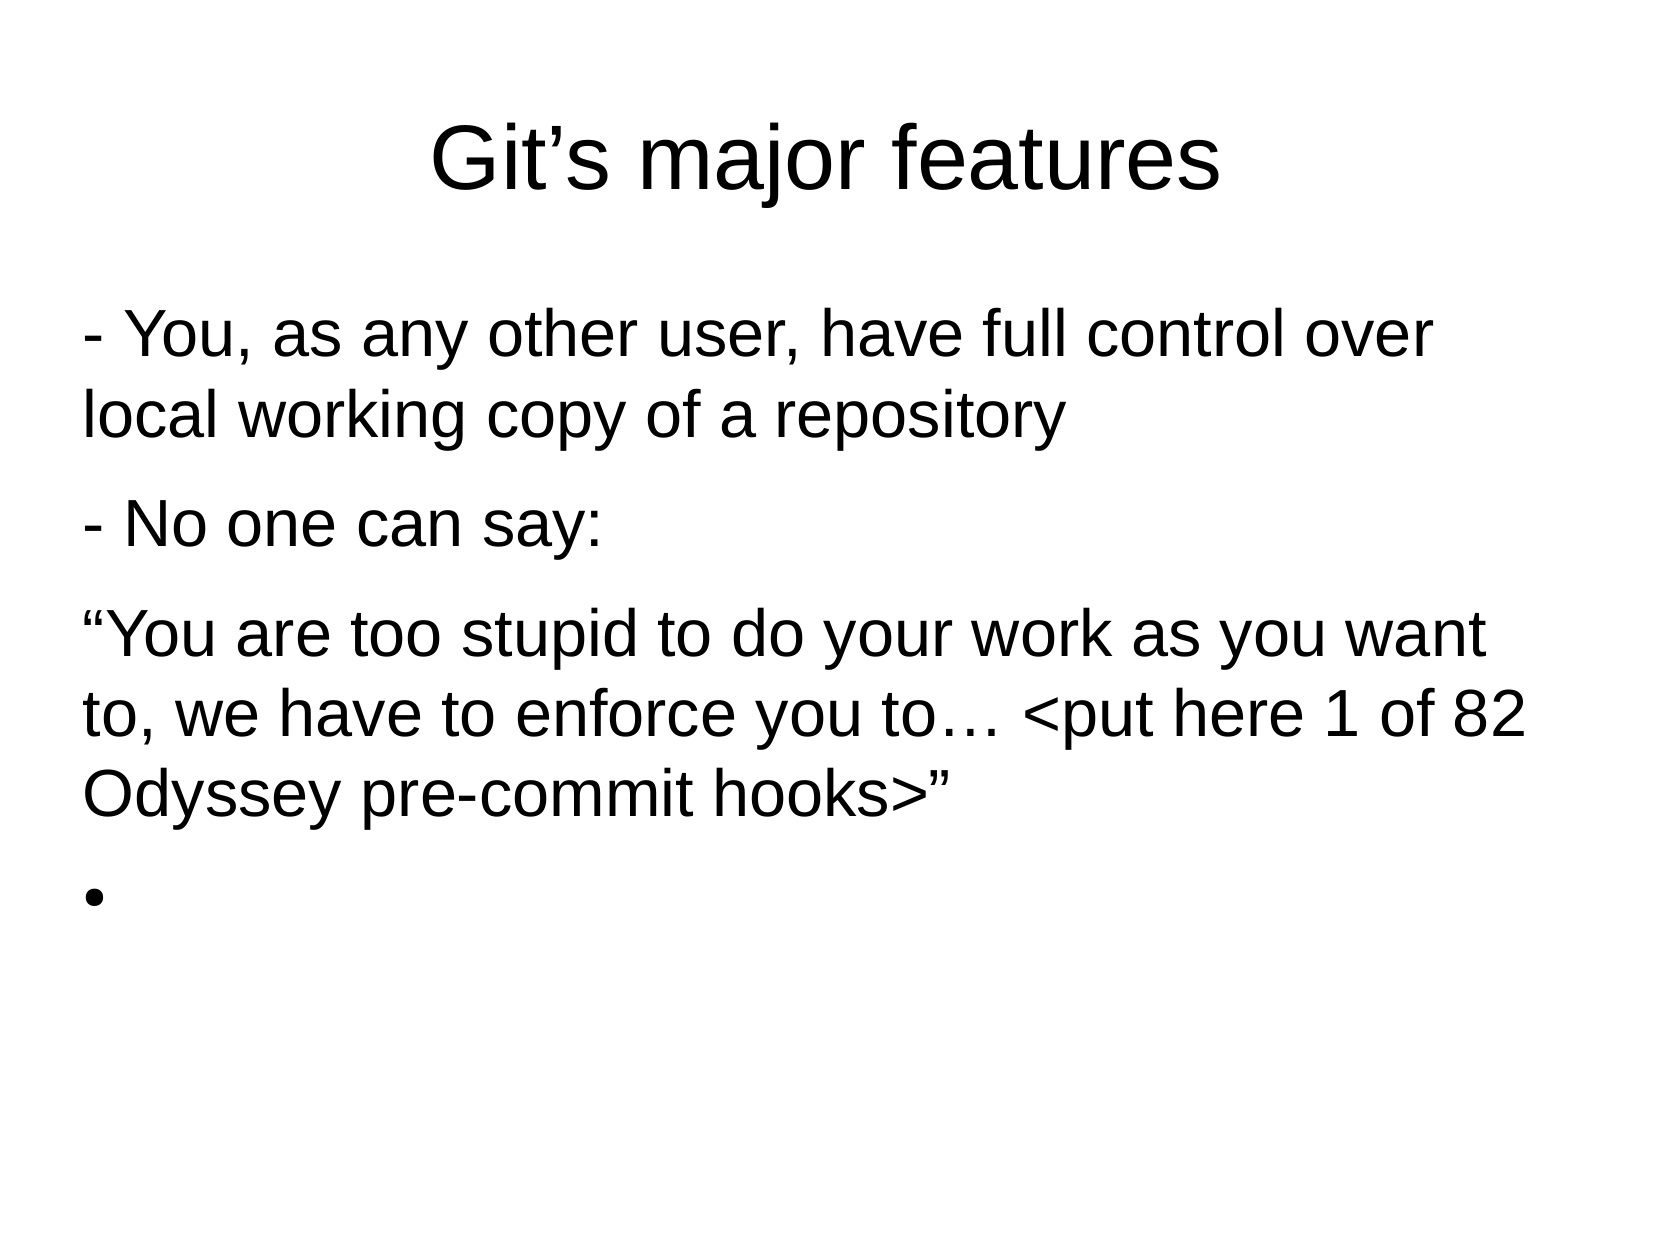

# Git’s major features
- You, as any other user, have full control over local working copy of a repository
- No one can say:
“You are too stupid to do your work as you want to, we have to enforce you to… <put here 1 of 82 Odyssey pre-commit hooks>”